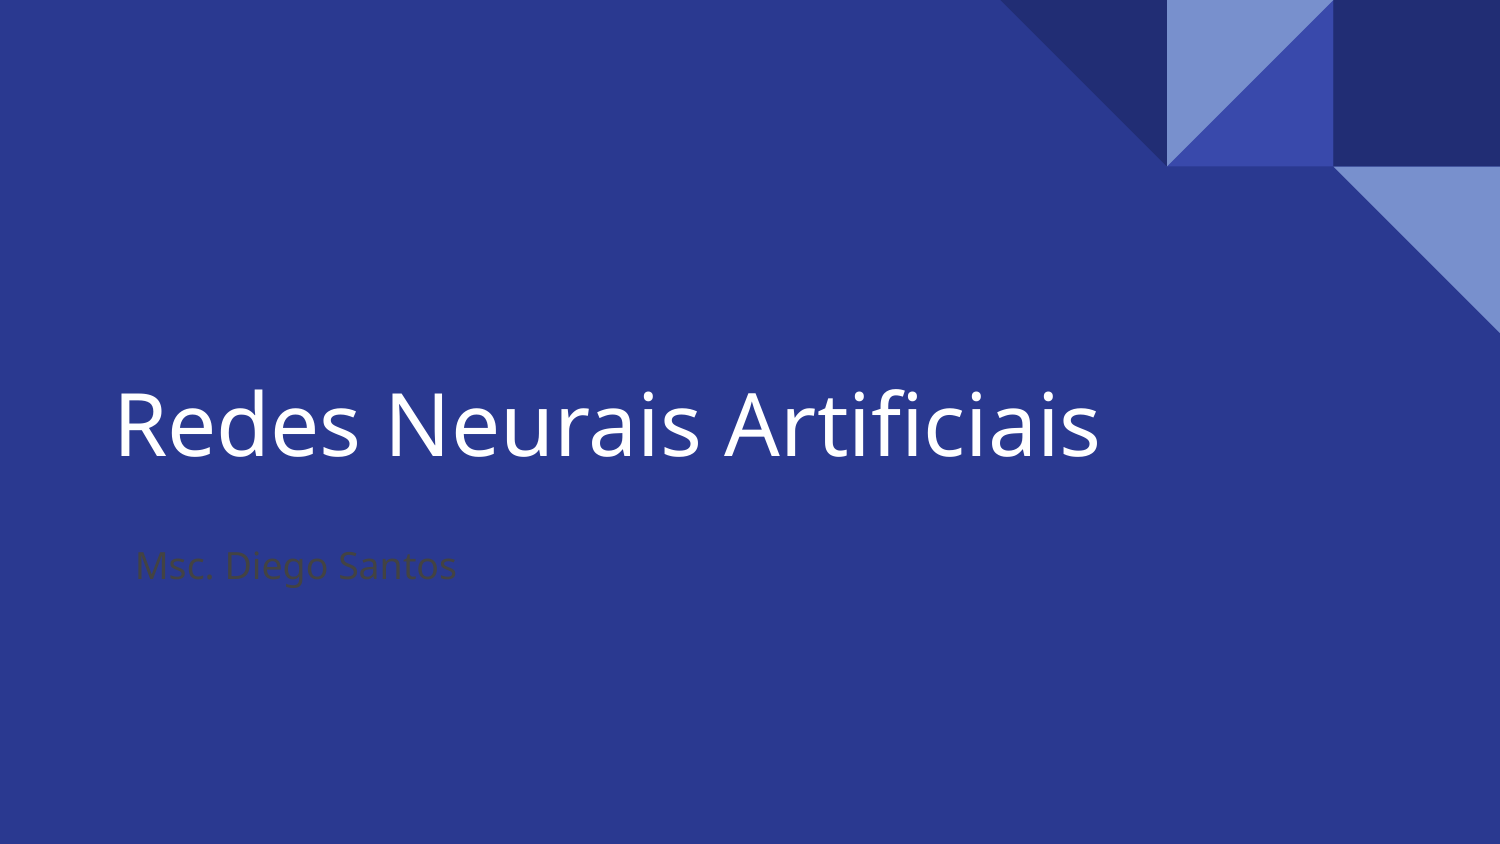

# Redes Neurais Artificiais
Msc. Diego Santos